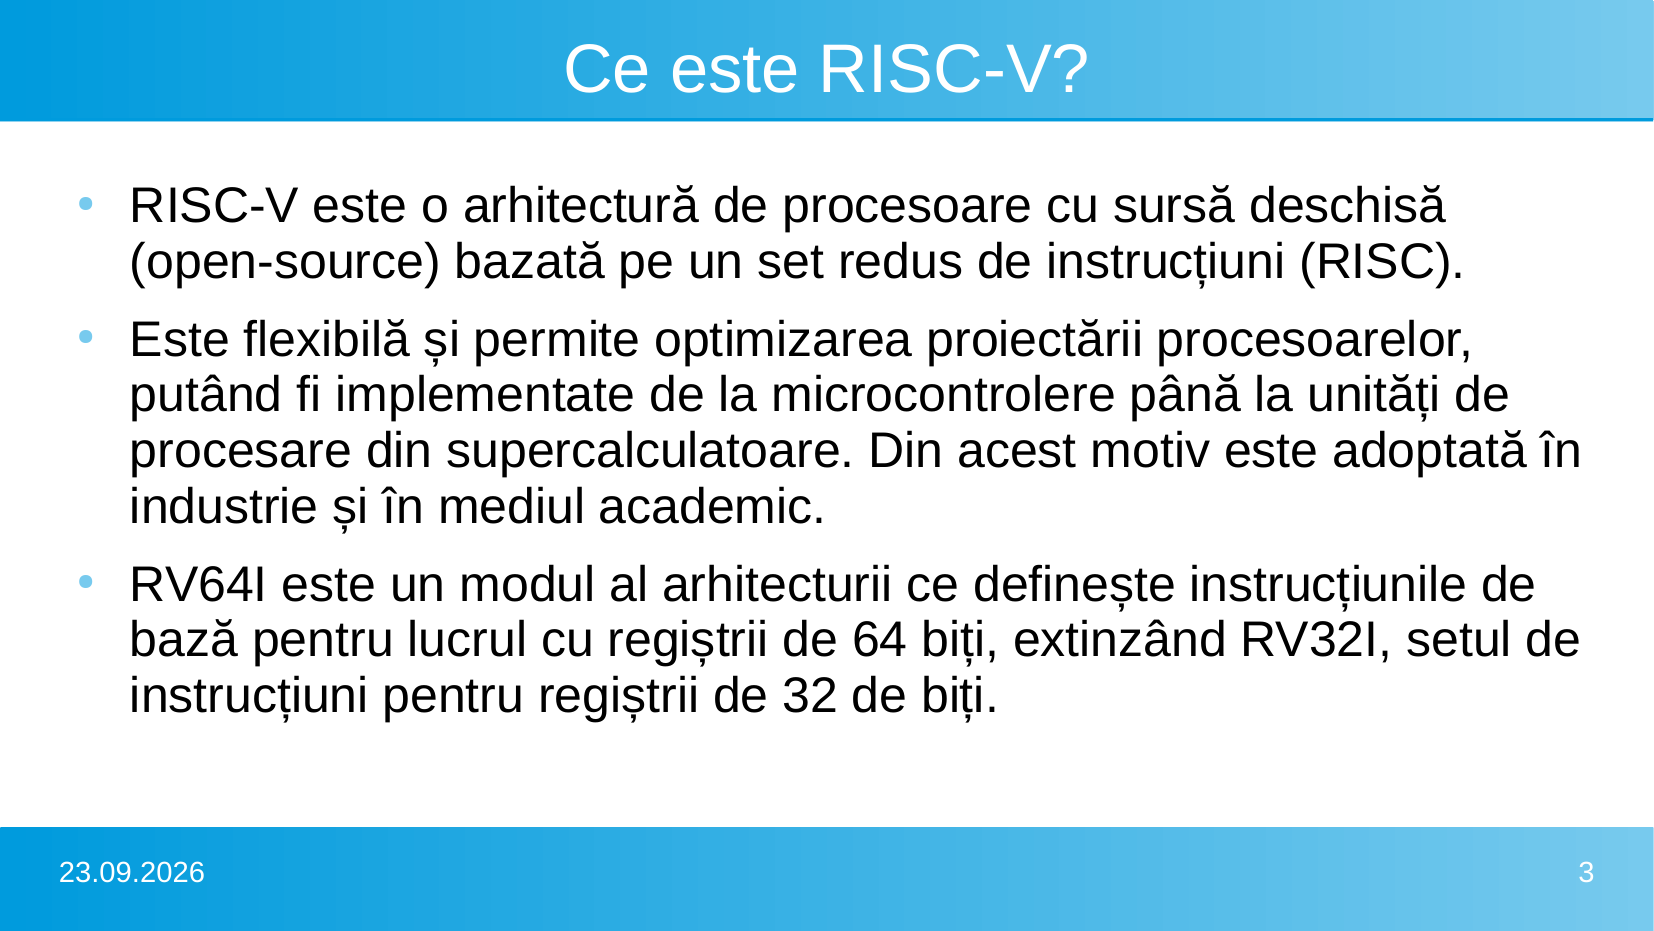

# Ce este RISC-V?
RISC-V este o arhitectură de procesoare cu sursă deschisă (open-source) bazată pe un set redus de instrucțiuni (RISC).
Este flexibilă și permite optimizarea proiectării procesoarelor, putând fi implementate de la microcontrolere până la unități de procesare din supercalculatoare. Din acest motiv este adoptată în industrie și în mediul academic.
RV64I este un modul al arhitecturii ce definește instrucțiunile de bază pentru lucrul cu regiștrii de 64 biți, extinzând RV32I, setul de instrucțiuni pentru regiștrii de 32 de biți.
3